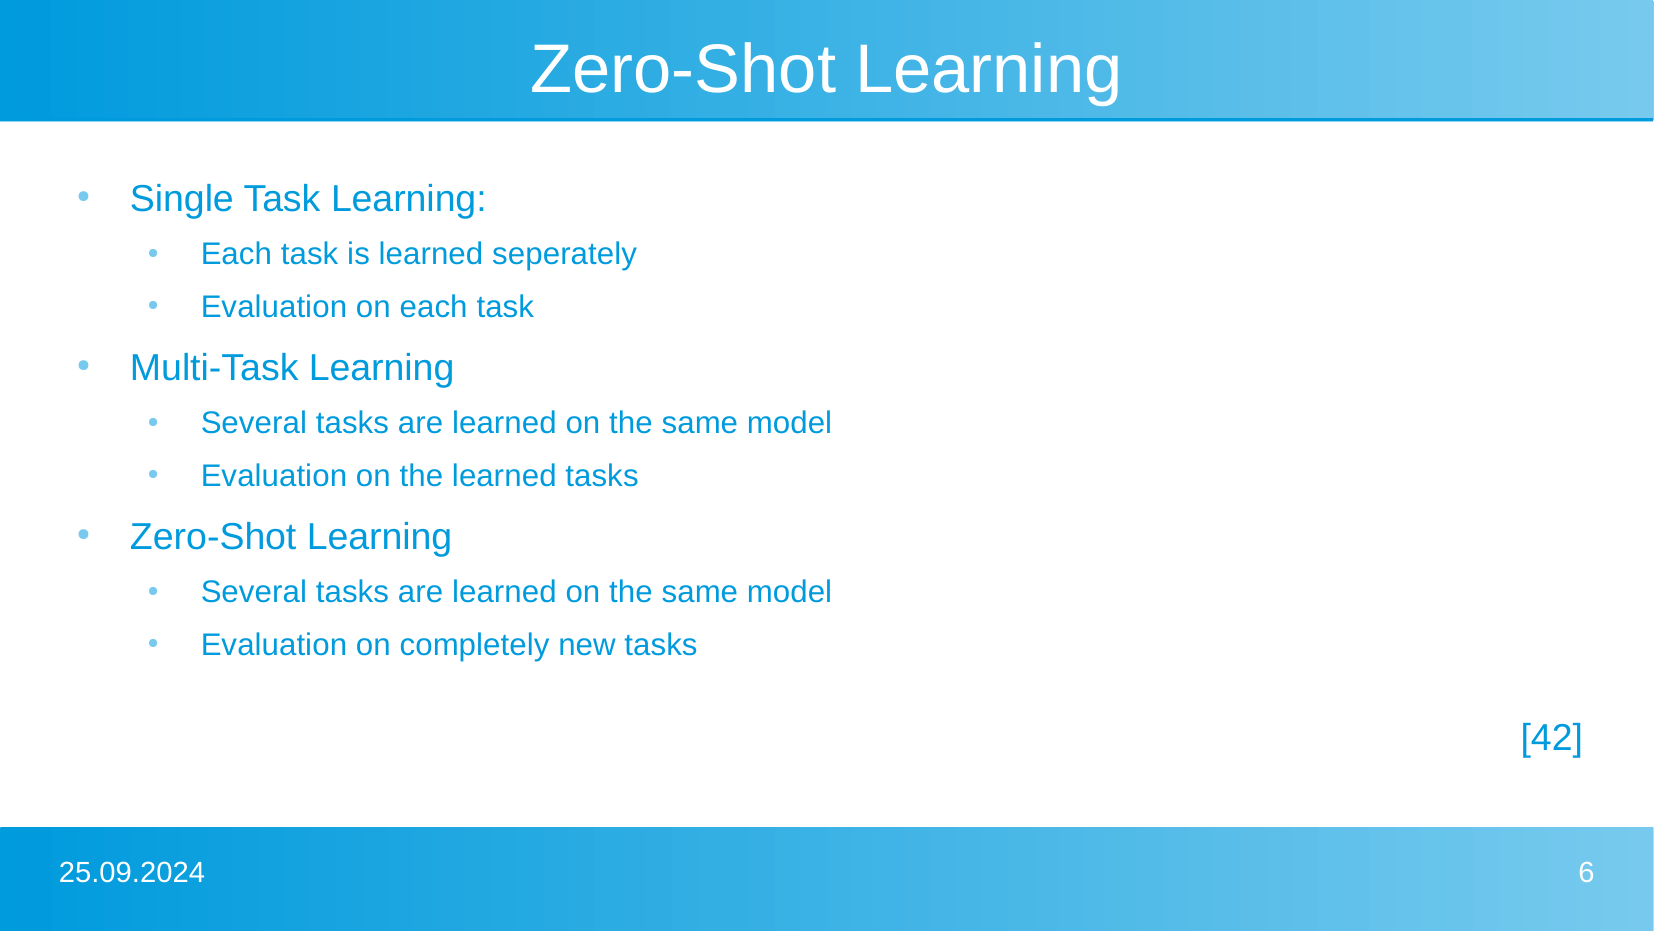

# Zero-Shot Learning
Single Task Learning:
Each task is learned seperately
Evaluation on each task
Multi-Task Learning
Several tasks are learned on the same model
Evaluation on the learned tasks
Zero-Shot Learning
Several tasks are learned on the same model
Evaluation on completely new tasks
[42]
6